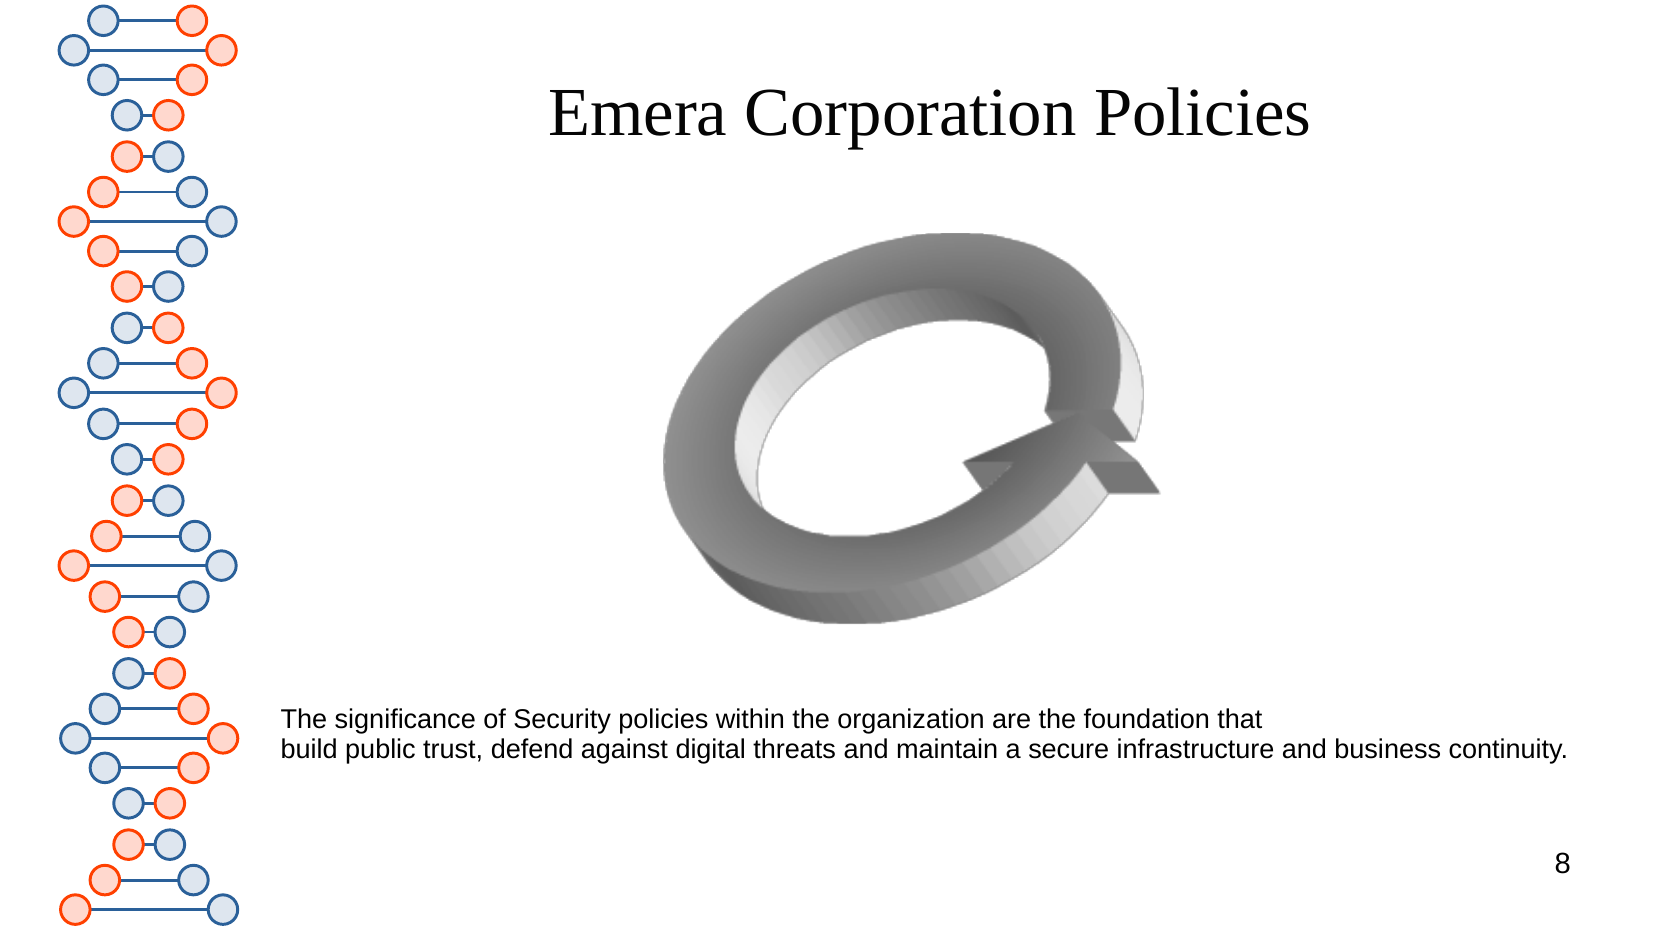

# Emera Corporation Policies
The significance of Security policies within the organization are the foundation that
build public trust, defend against digital threats and maintain a secure infrastructure and business continuity.
8